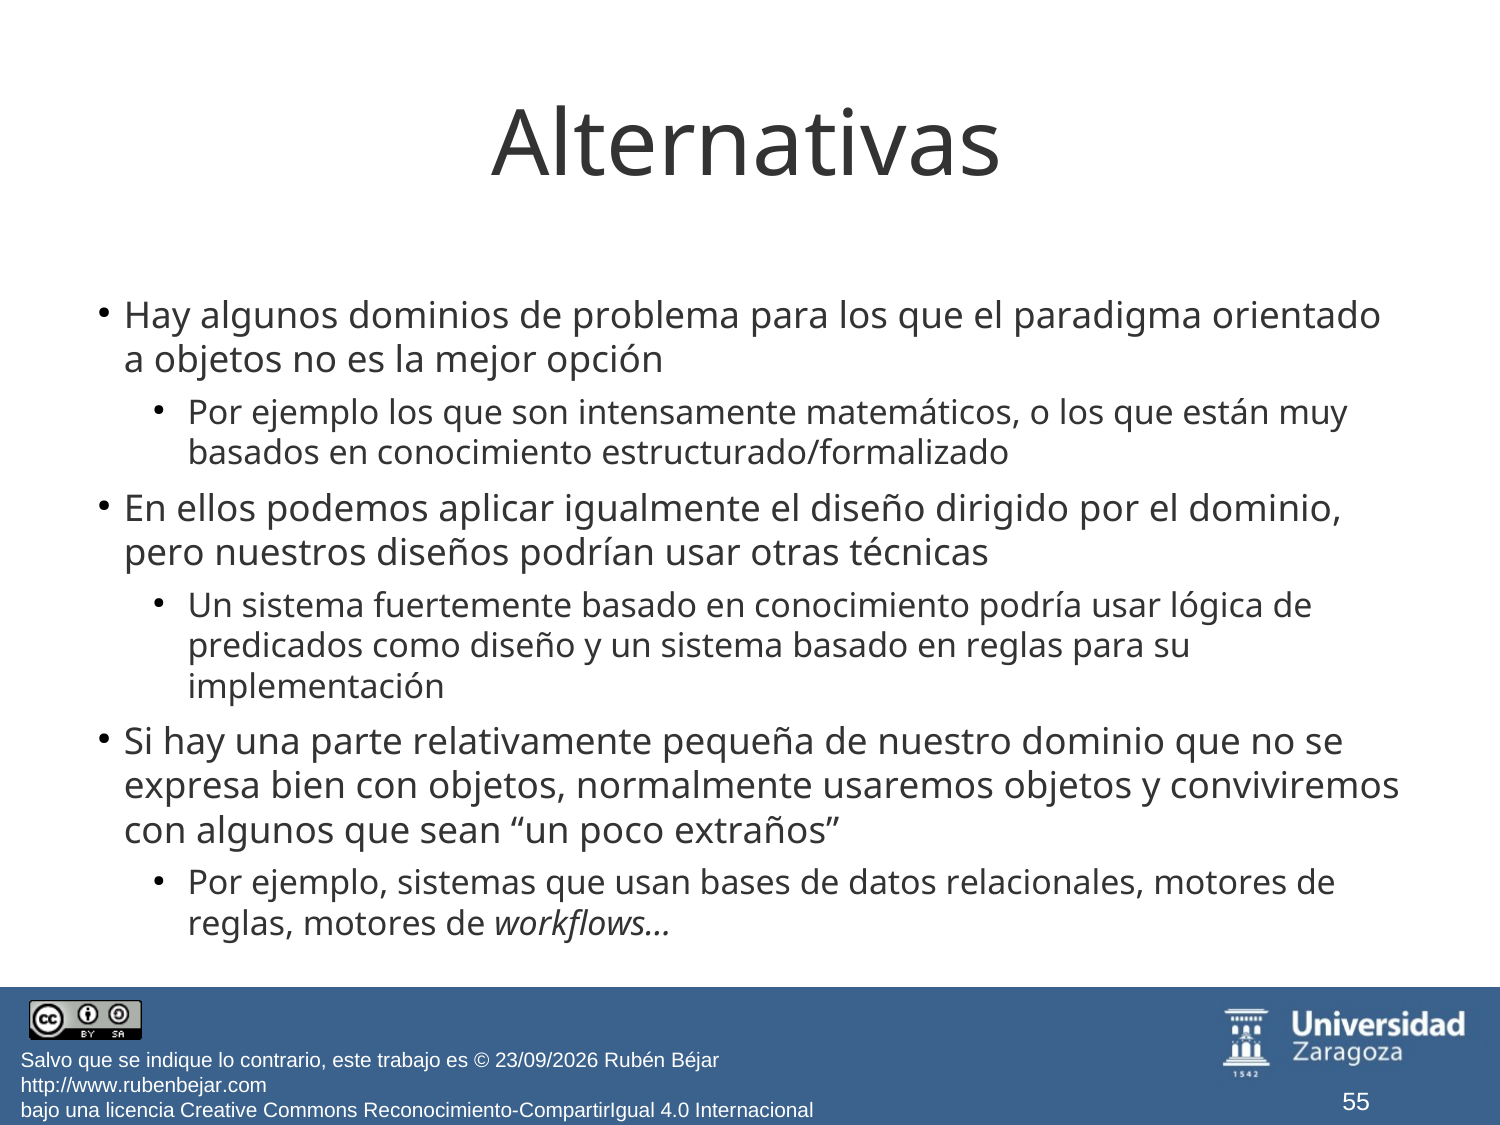

# Alternativas
Hay algunos dominios de problema para los que el paradigma orientado a objetos no es la mejor opción
Por ejemplo los que son intensamente matemáticos, o los que están muy basados en conocimiento estructurado/formalizado
En ellos podemos aplicar igualmente el diseño dirigido por el dominio, pero nuestros diseños podrían usar otras técnicas
Un sistema fuertemente basado en conocimiento podría usar lógica de predicados como diseño y un sistema basado en reglas para su implementación
Si hay una parte relativamente pequeña de nuestro dominio que no se expresa bien con objetos, normalmente usaremos objetos y conviviremos con algunos que sean “un poco extraños”
Por ejemplo, sistemas que usan bases de datos relacionales, motores de reglas, motores de workflows...